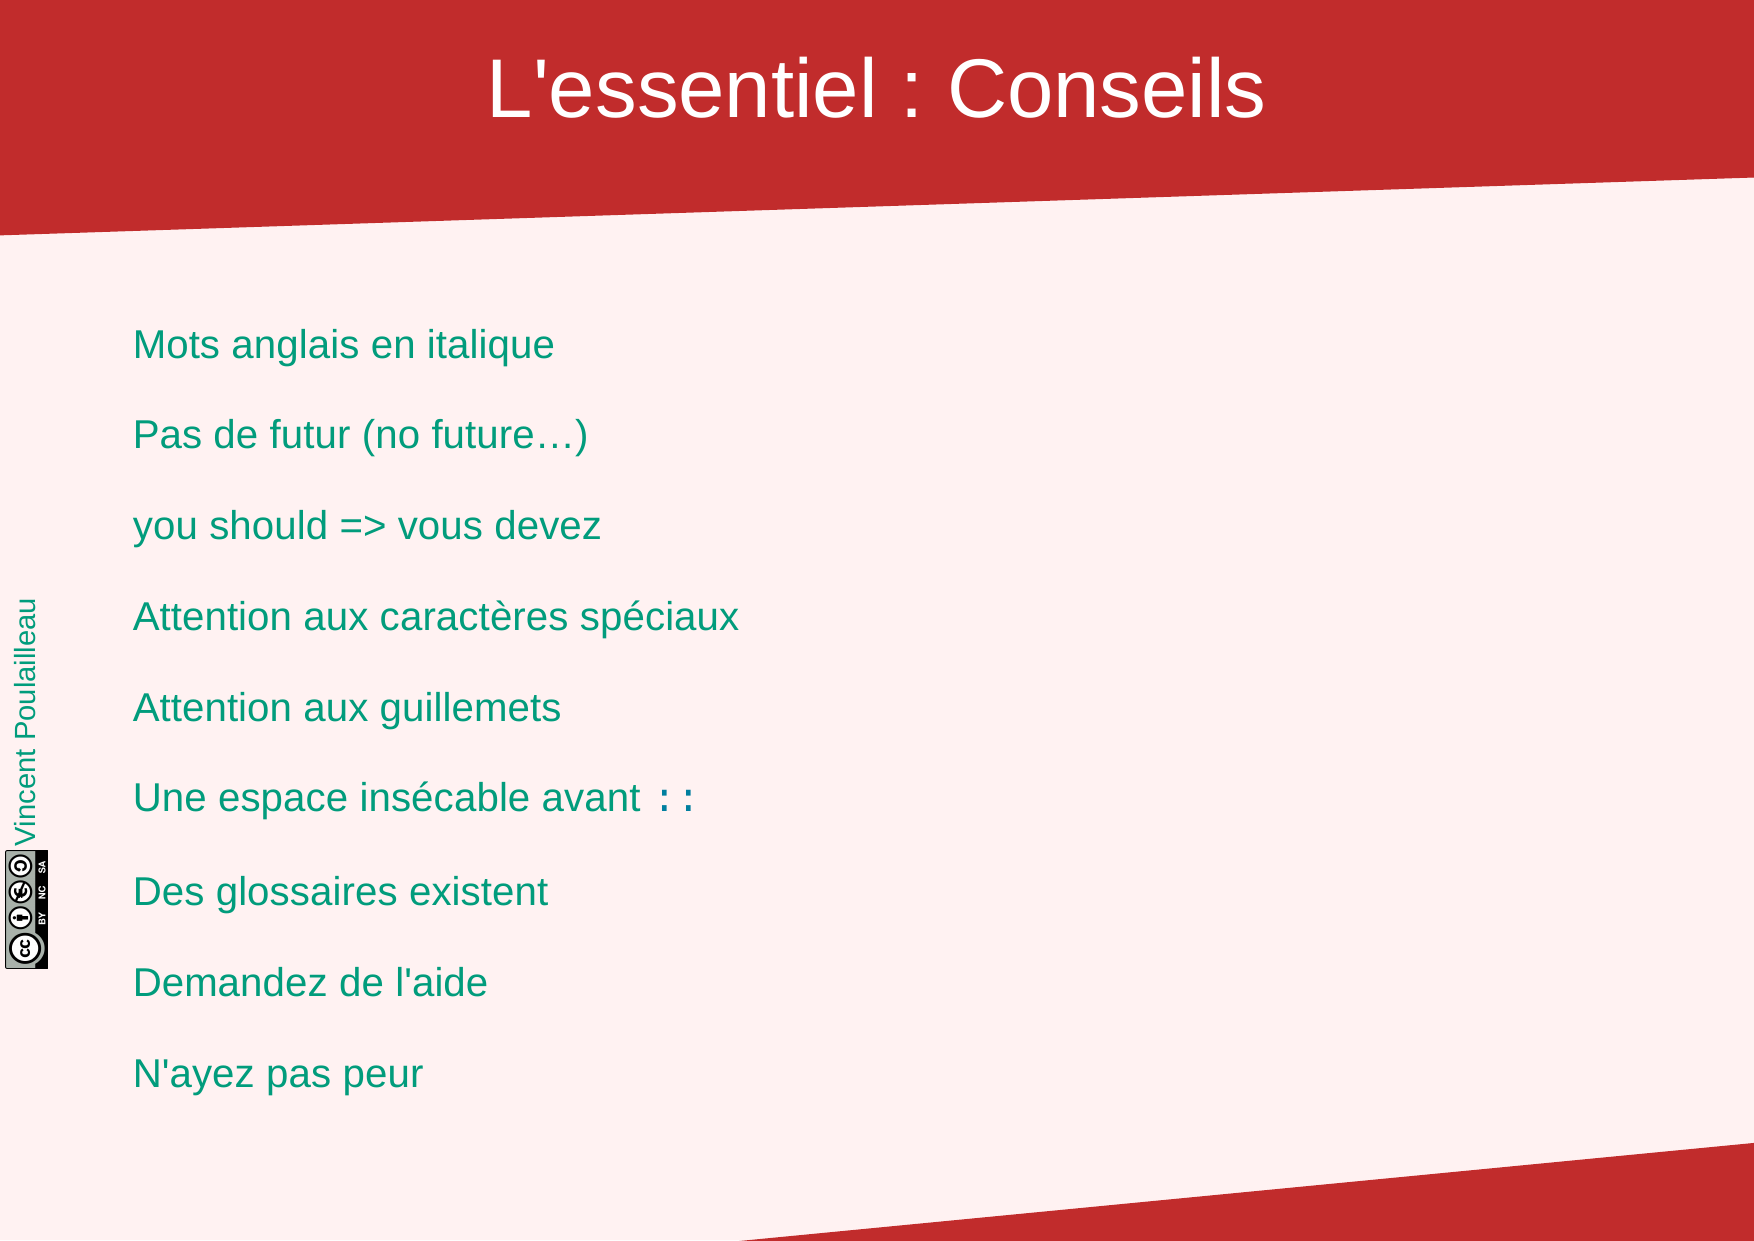

L'essentiel : Conseils
Mots anglais en italique
Pas de futur (no future…)
you should => vous devez
Attention aux caractères spéciaux
Attention aux guillemets
Une espace insécable avant ::
Des glossaires existent
Demandez de l'aide
N'ayez pas peur
© 2019 Vincent Poulailleau